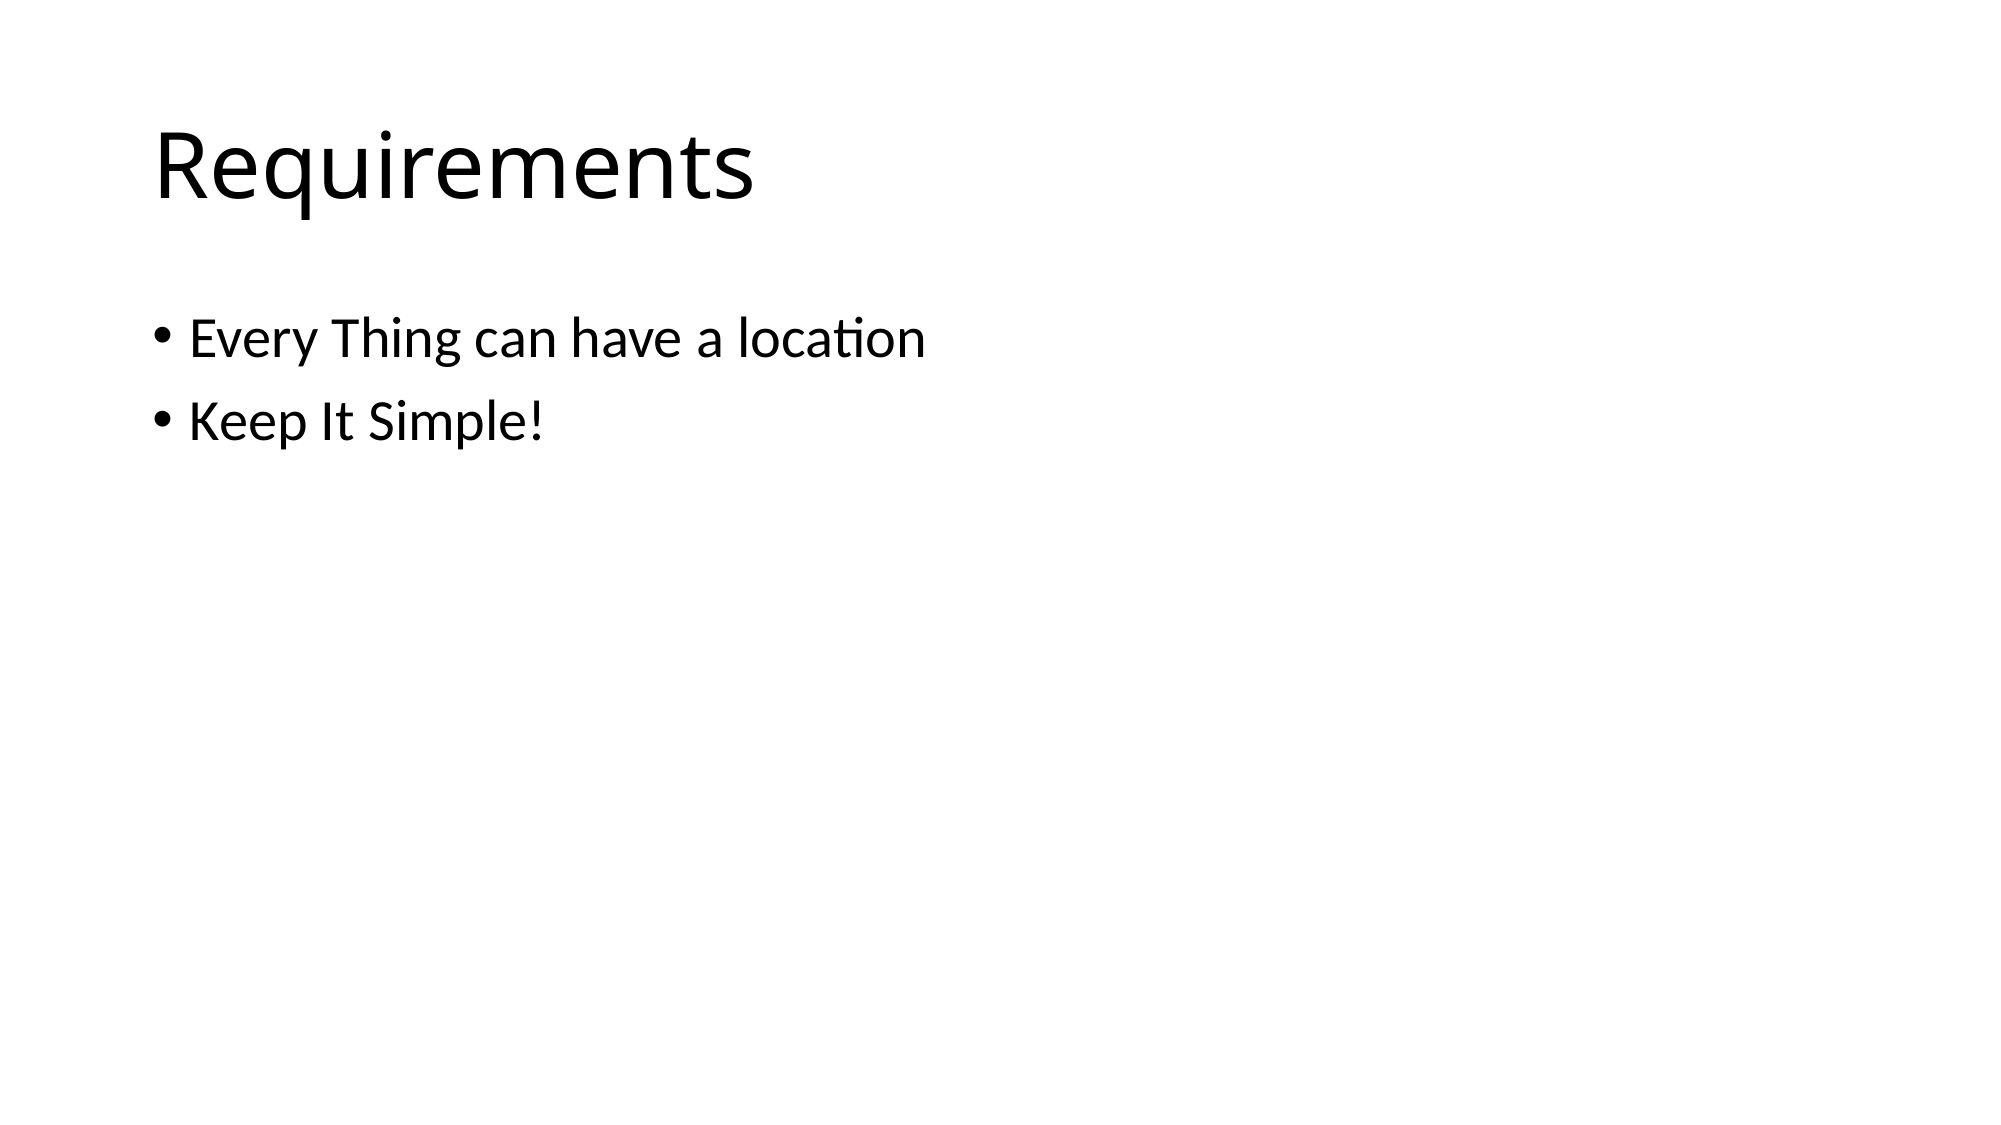

# Requirements
Every Thing can have a location
Keep It Simple!